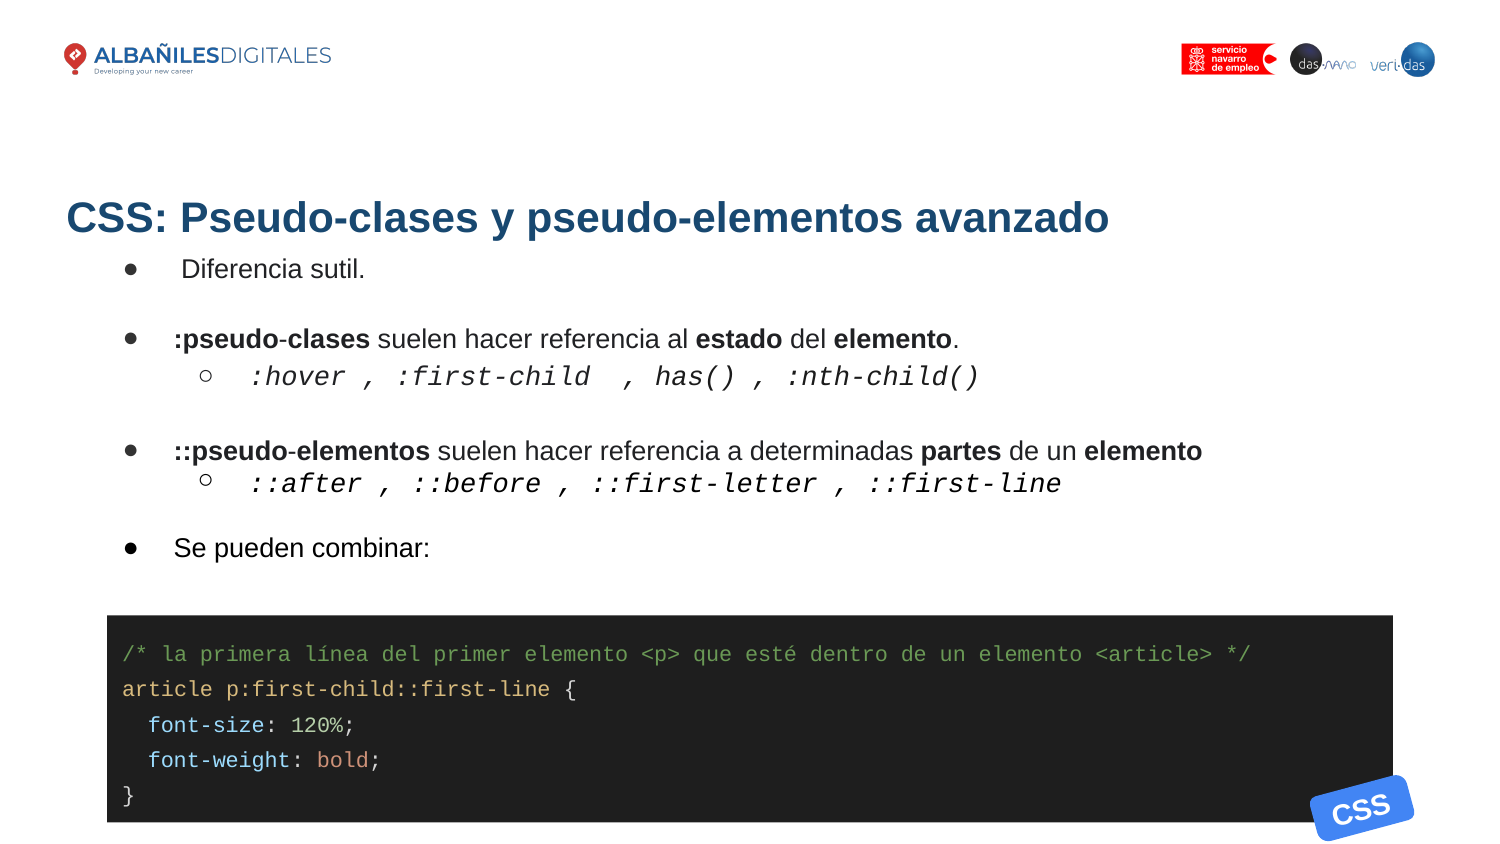

CSS: Pseudo-clases y pseudo-elementos avanzado
 Diferencia sutil.
:pseudo-clases suelen hacer referencia al estado del elemento.
:hover , :first-child , has() , :nth-child()
::pseudo-elementos suelen hacer referencia a determinadas partes de un elemento
::after , ::before , ::first-letter , ::first-line
Se pueden combinar:
/* la primera línea del primer elemento <p> que esté dentro de un elemento <article> */
article p:first-child::first-line {
 font-size: 120%;
 font-weight: bold;
}
CSS